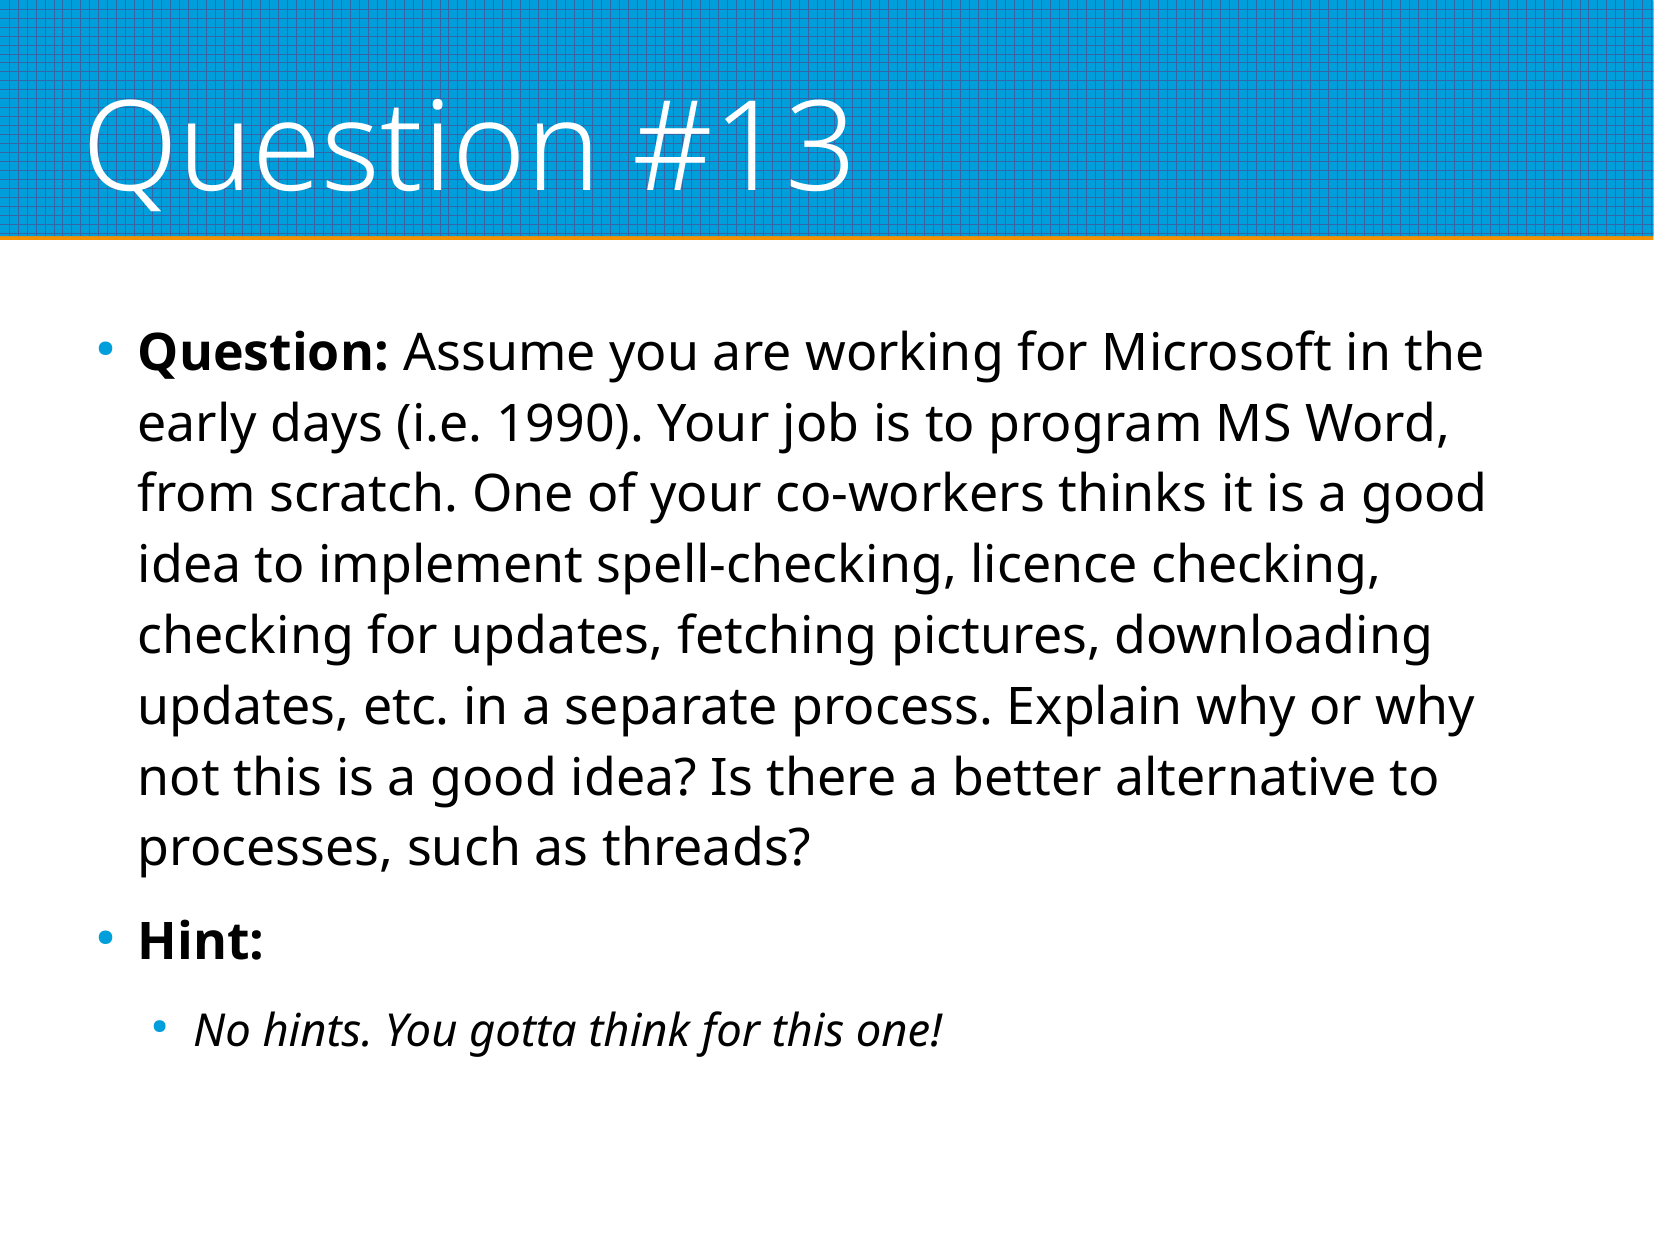

# Question #13
Question: Assume you are working for Microsoft in the early days (i.e. 1990). Your job is to program MS Word, from scratch. One of your co-workers thinks it is a good idea to implement spell-checking, licence checking, checking for updates, fetching pictures, downloading updates, etc. in a separate process. Explain why or why not this is a good idea? Is there a better alternative to processes, such as threads?
Hint:
No hints. You gotta think for this one!